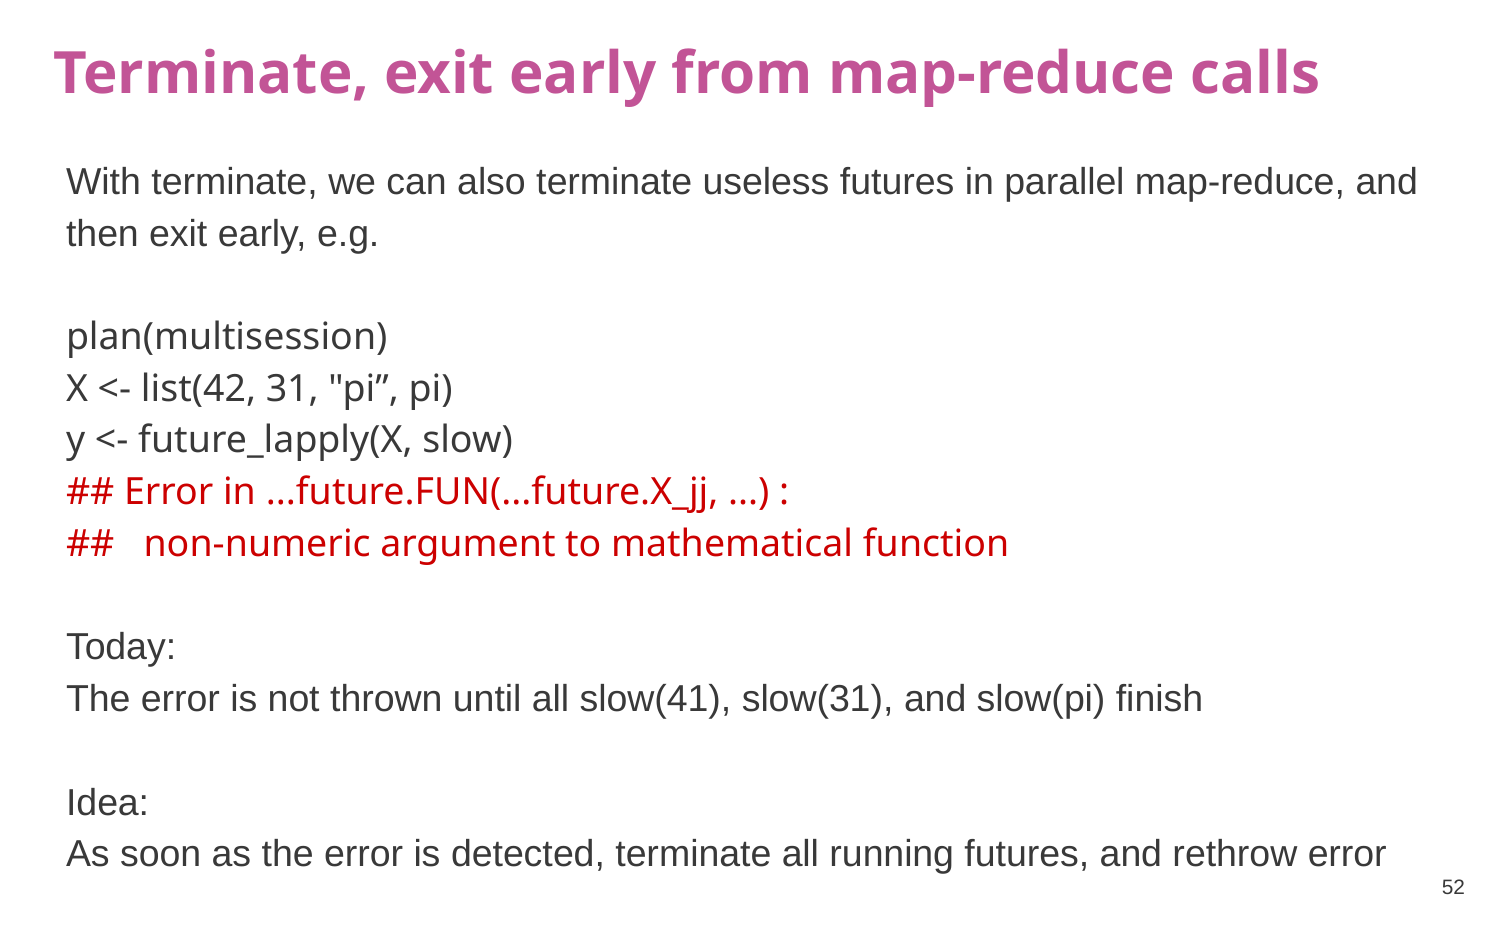

# Terminate, exit early from map-reduce calls
With terminate, we can also terminate useless futures in parallel map-reduce, and then exit early, e.g.
plan(multisession)
X <- list(42, 31, "pi”, pi)
y <- future_lapply(X, slow)
## Error in ...future.FUN(...future.X_jj, ...) :
## non-numeric argument to mathematical function
Today:
The error is not thrown until all slow(41), slow(31), and slow(pi) finish
Idea:
As soon as the error is detected, terminate all running futures, and rethrow error